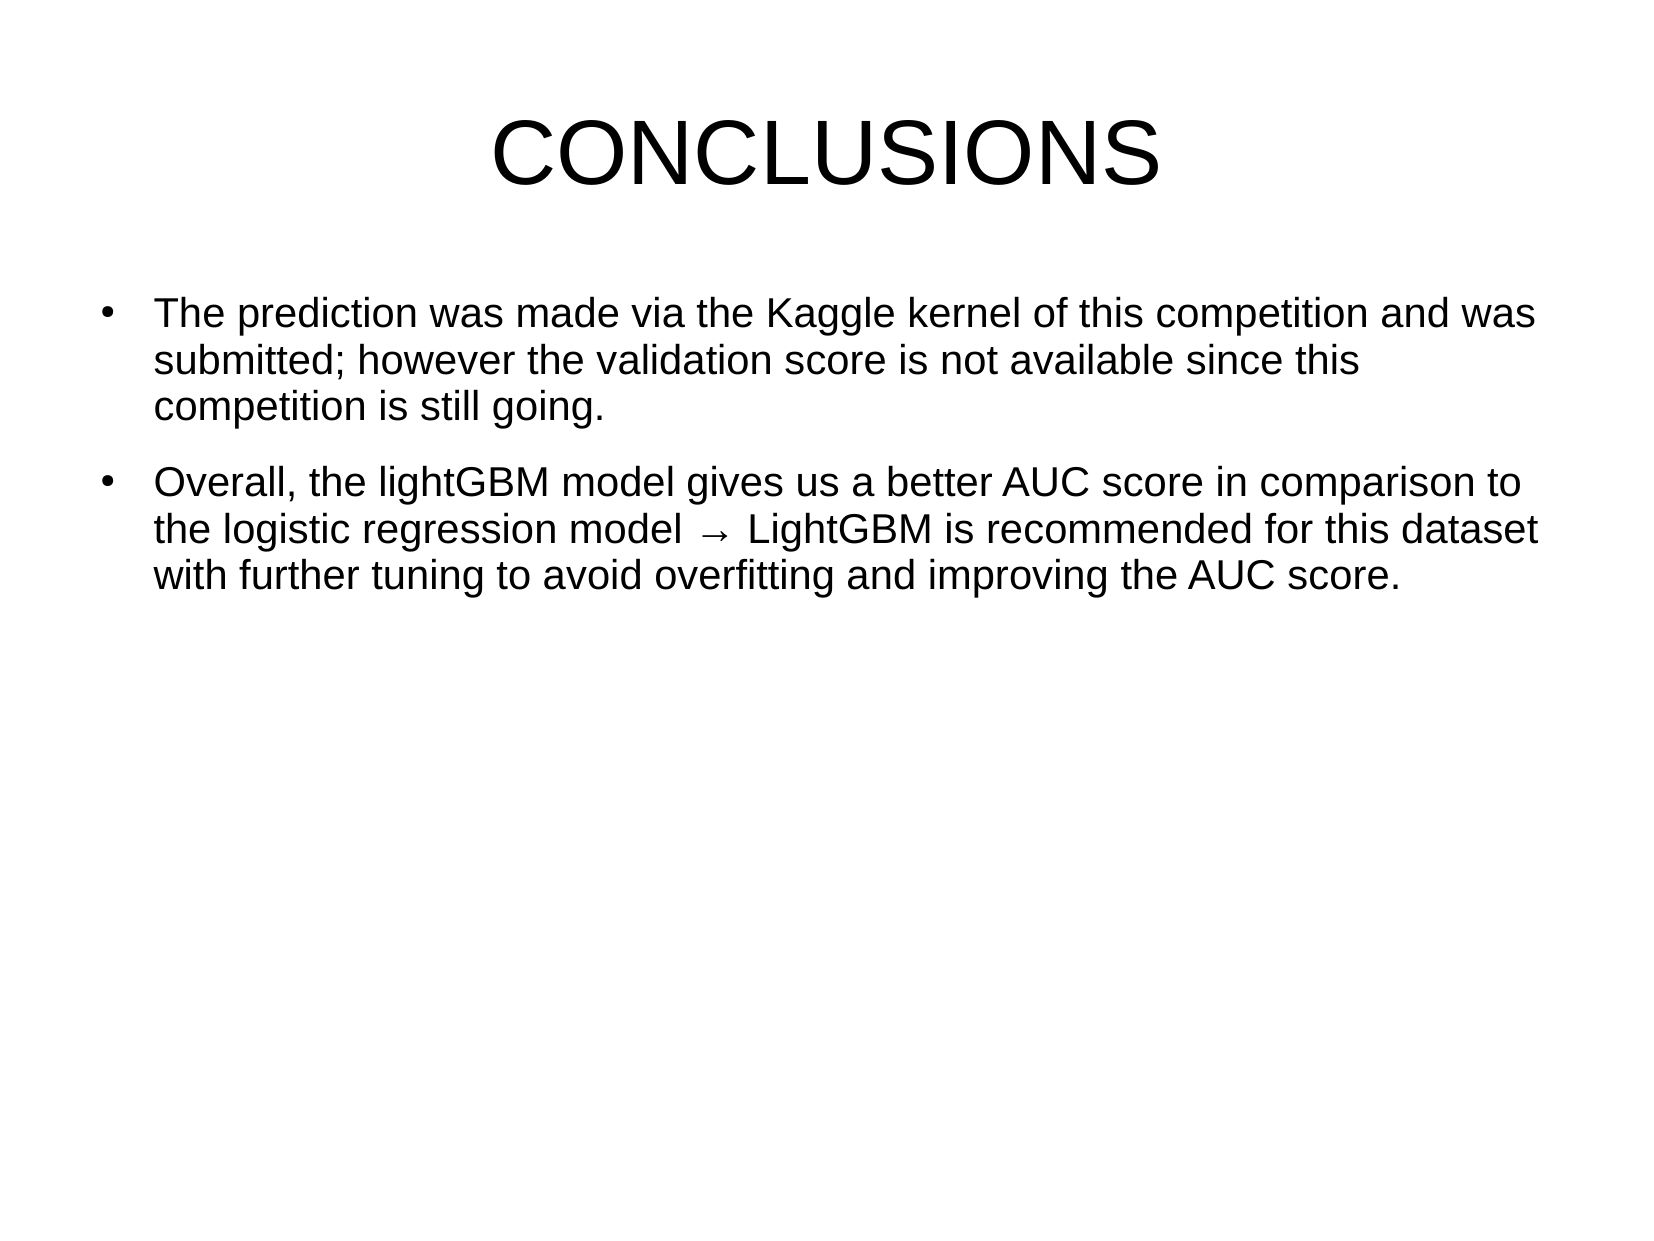

# CONCLUSIONS
The prediction was made via the Kaggle kernel of this competition and was submitted; however the validation score is not available since this competition is still going.
Overall, the lightGBM model gives us a better AUC score in comparison to the logistic regression model → LightGBM is recommended for this dataset with further tuning to avoid overfitting and improving the AUC score.